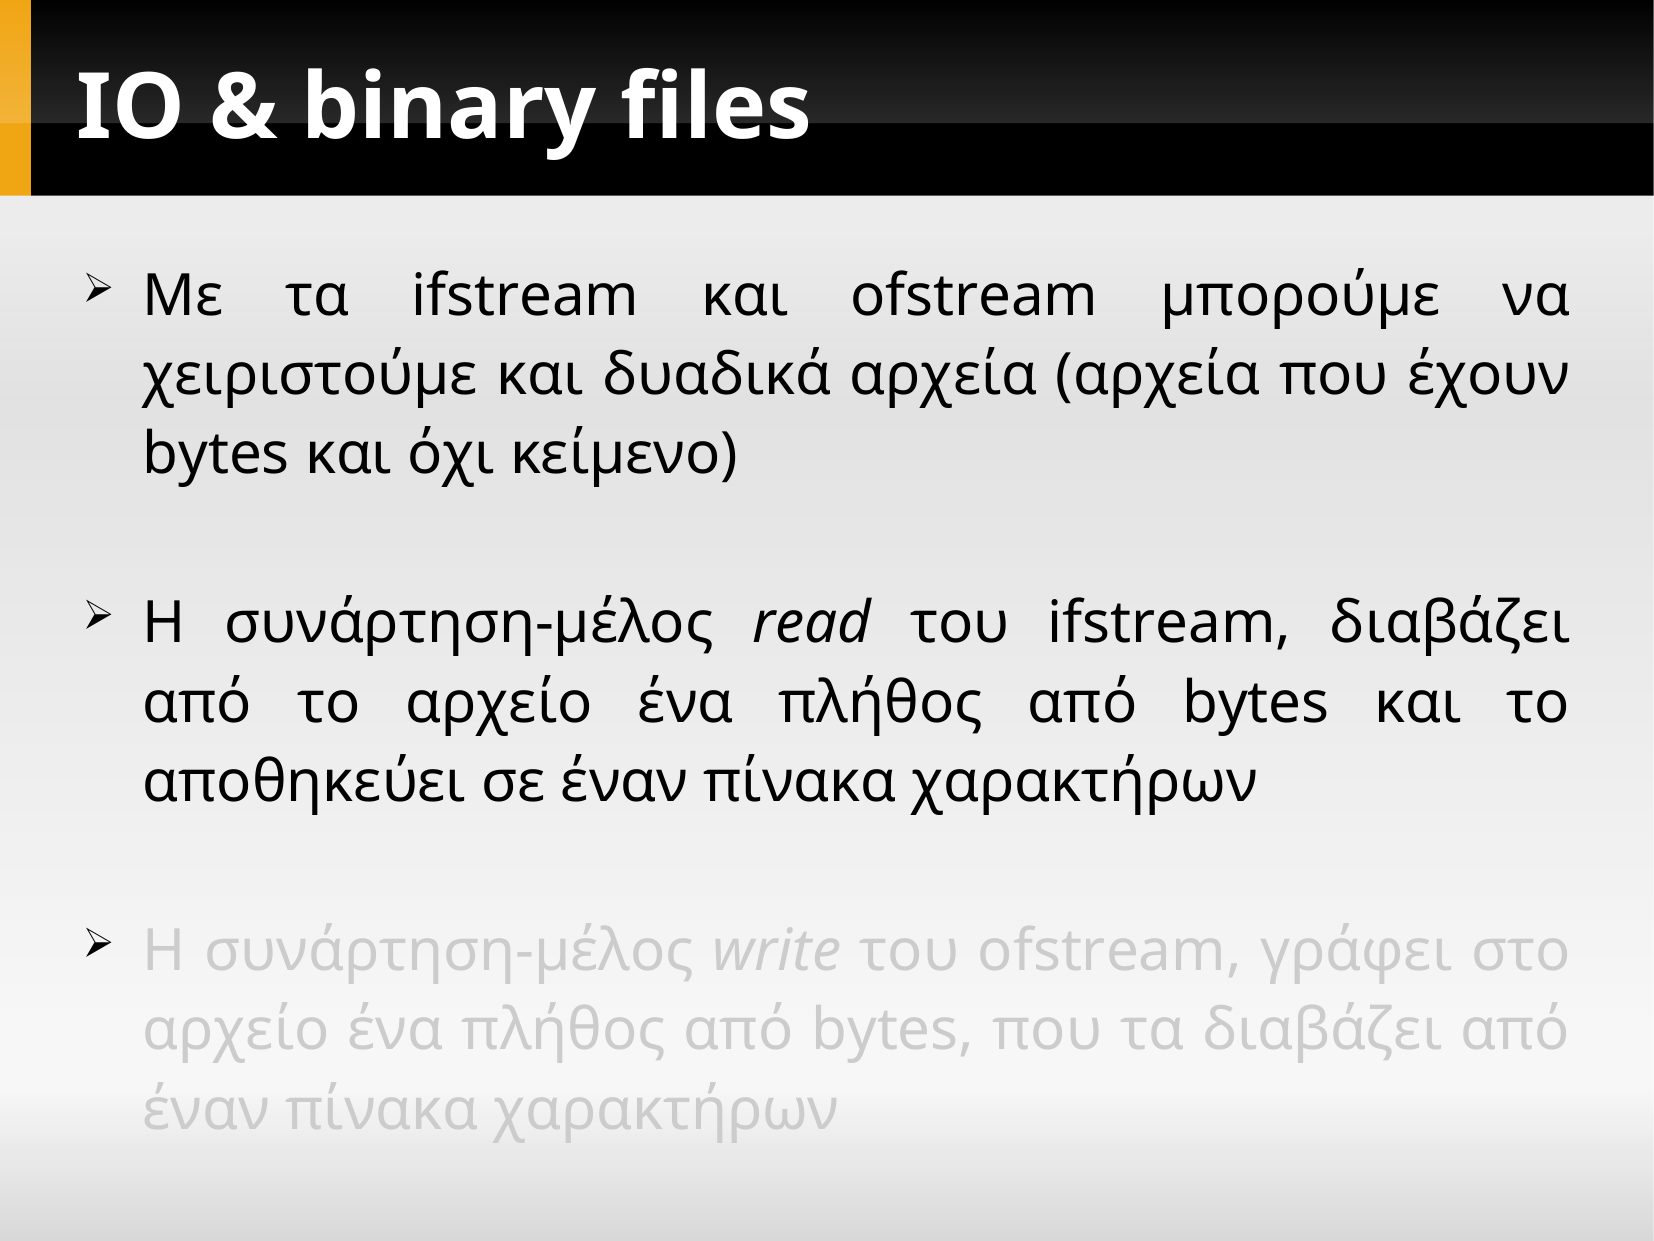

# IO & binary files
Με τα ifstream και ofstream μπορούμε να χειριστούμε και δυαδικά αρχεία (αρχεία που έχουν bytes και όχι κείμενο)
Η συνάρτηση-μέλος read του ifstream, διαβάζει από το αρχείο ένα πλήθος από bytes και το αποθηκεύει σε έναν πίνακα χαρακτήρων
Η συνάρτηση-μέλος write του ofstream, γράφει στο αρχείο ένα πλήθος από bytes, που τα διαβάζει από έναν πίνακα χαρακτήρων